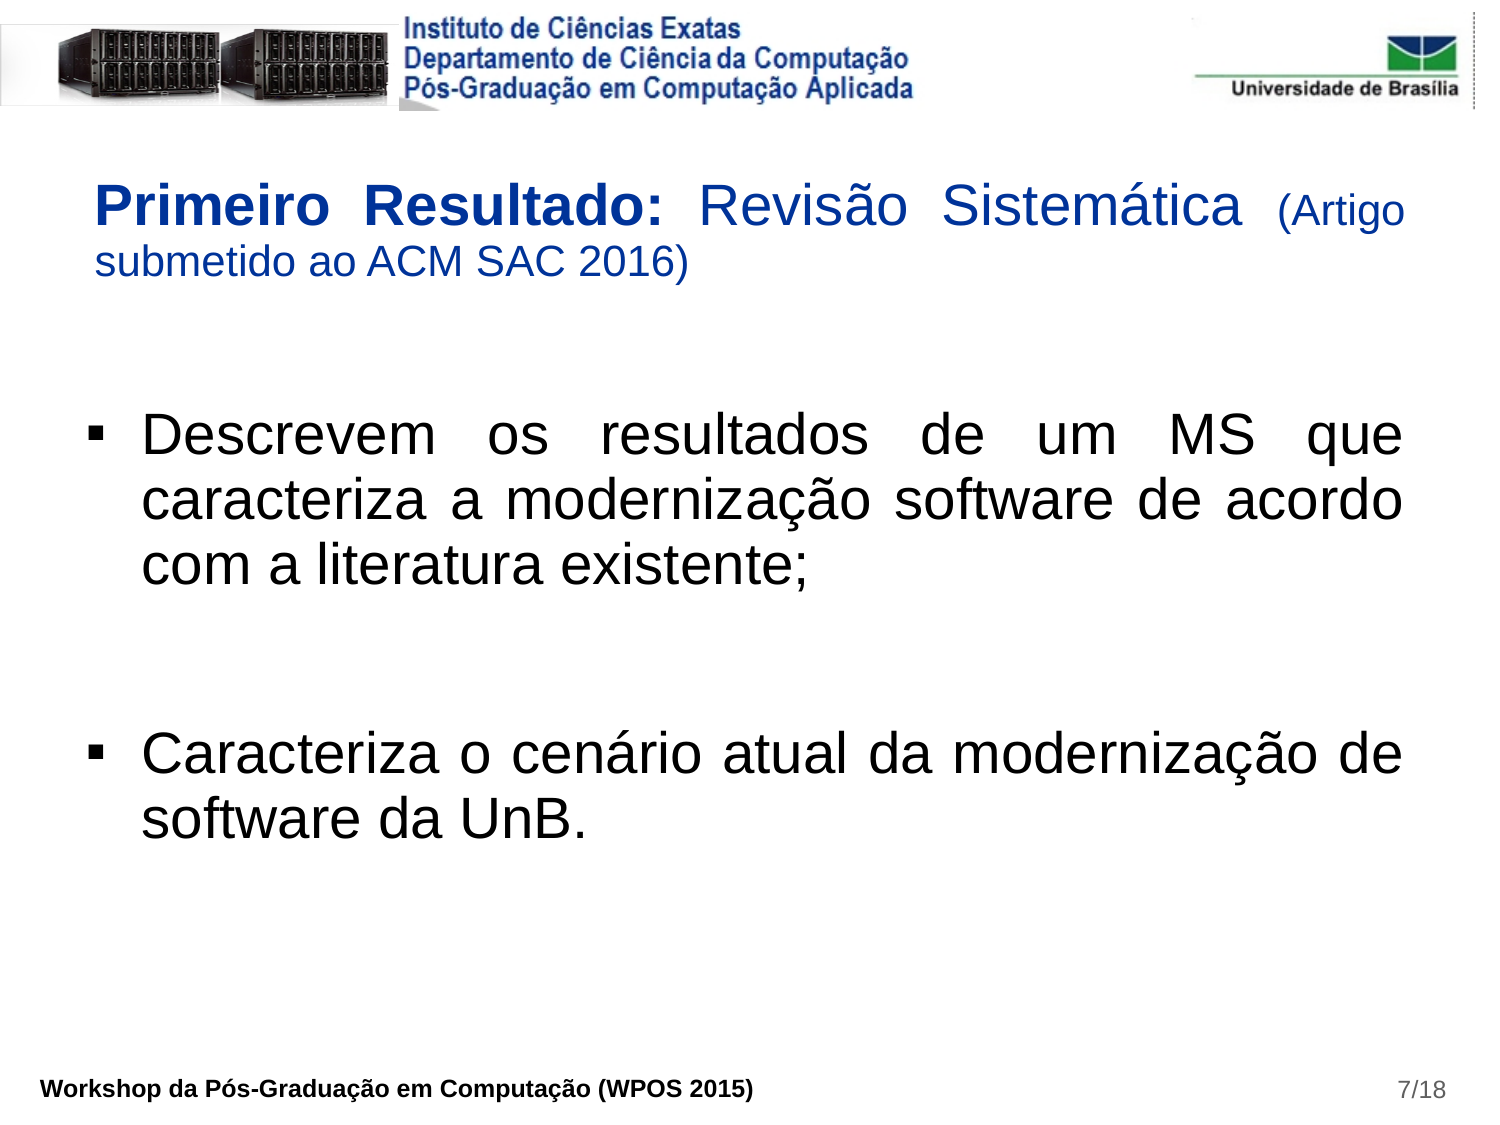

# Primeiro Resultado: Revisão Sistemática (Artigo submetido ao ACM SAC 2016)
Descrevem os resultados de um MS que caracteriza a modernização software de acordo com a literatura existente;
Caracteriza o cenário atual da modernização de software da UnB.
Workshop da Pós-Graduação em Computação (WPOS 2015)